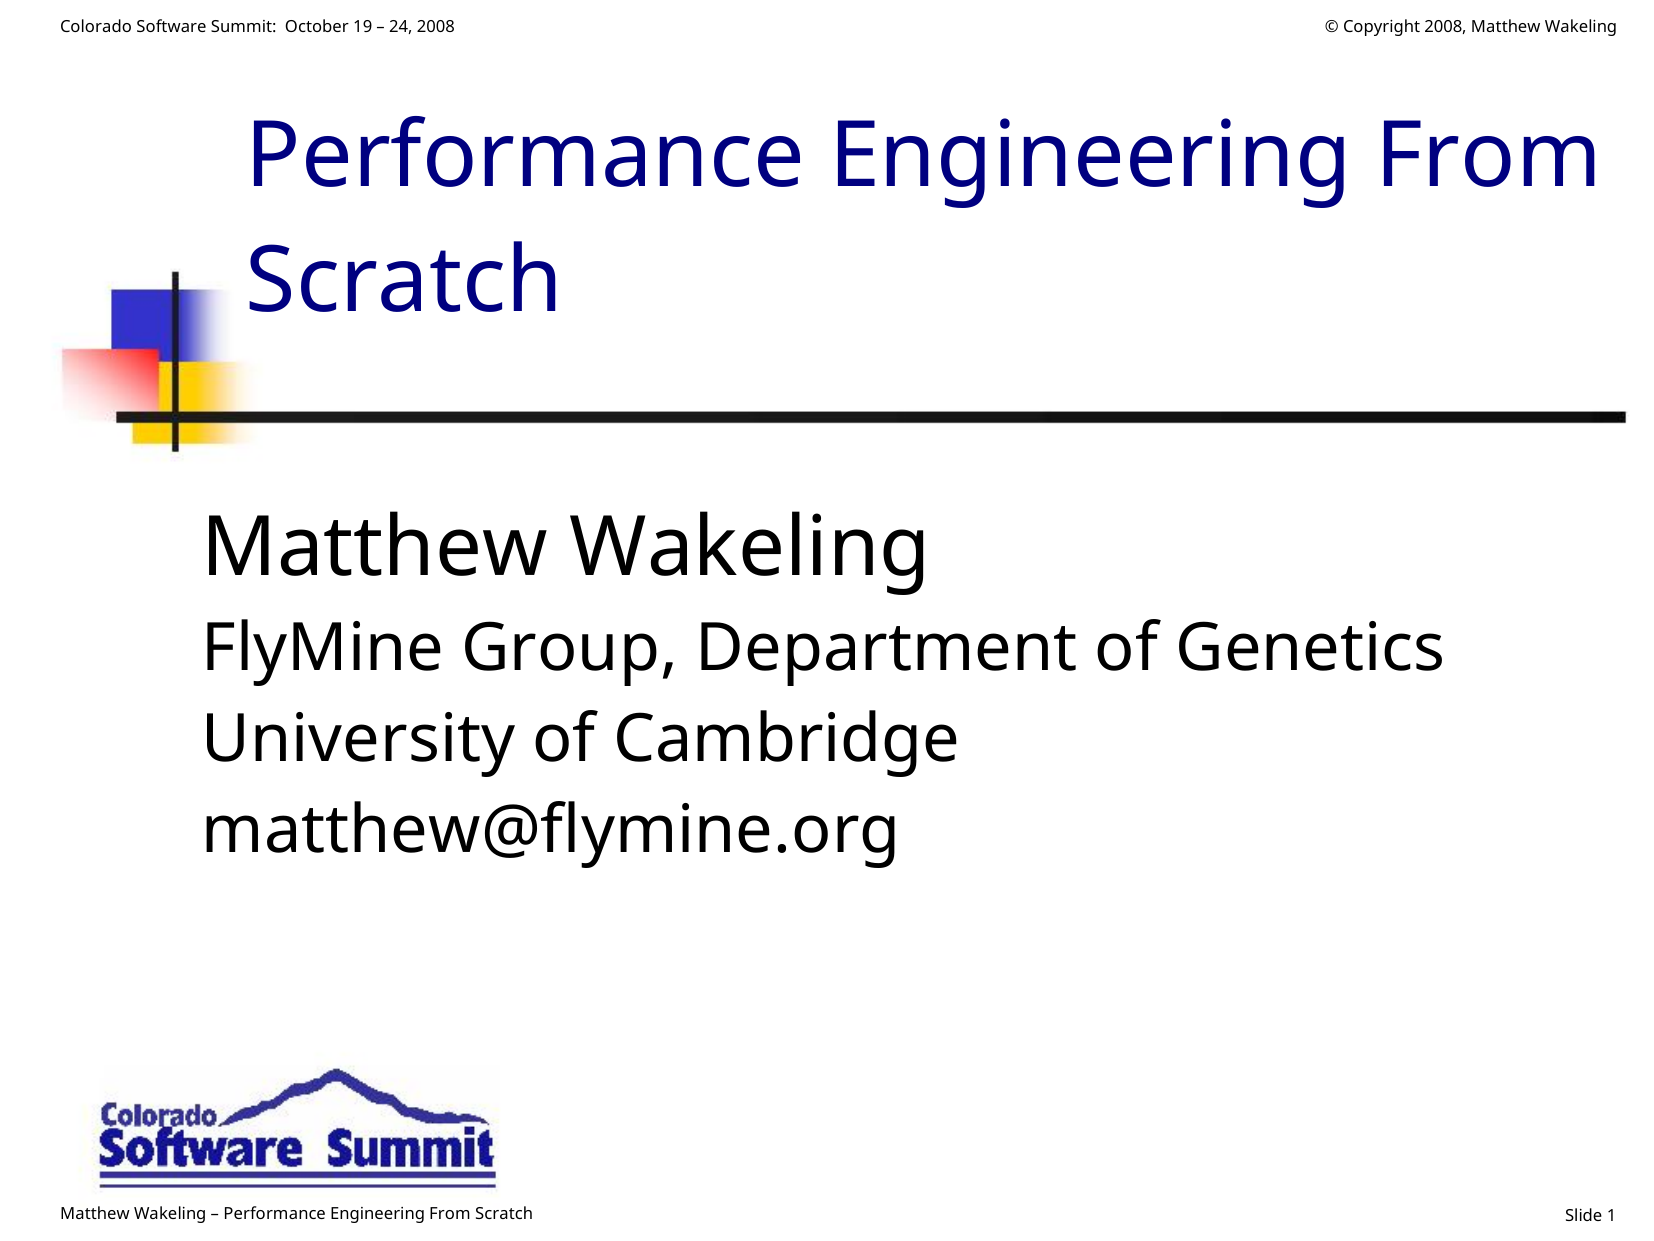

# Performance Engineering From Scratch
Matthew Wakeling
FlyMine Group, Department of Genetics
University of Cambridge
matthew@flymine.org